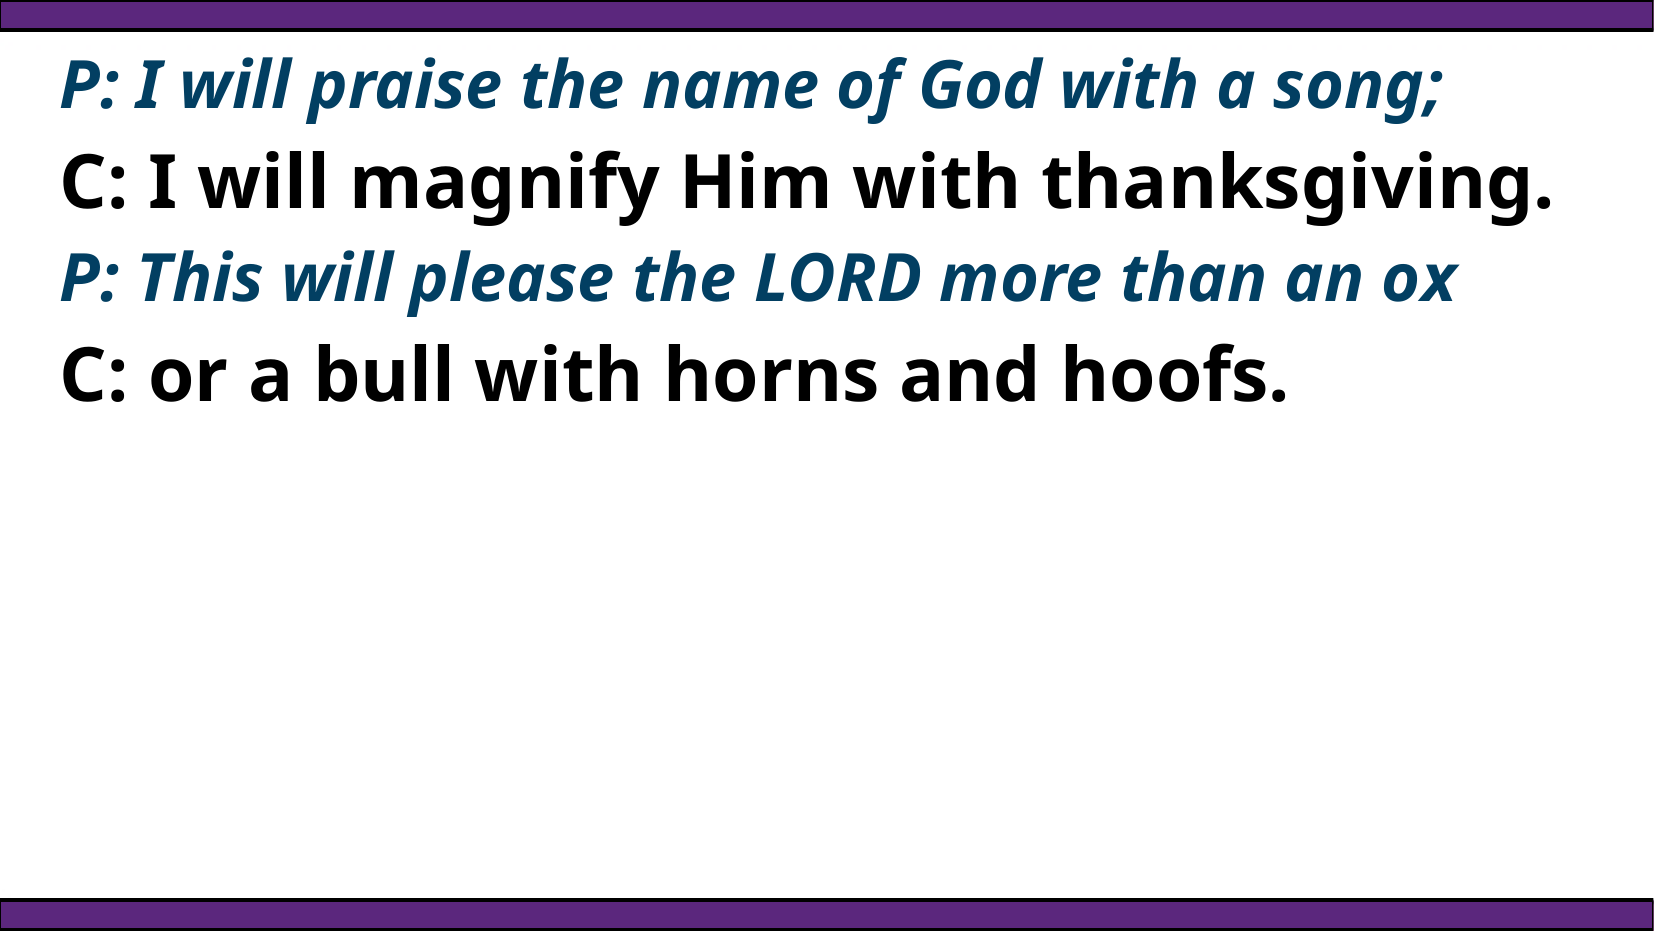

P: I will praise the name of God with a song;
C: I will magnify Him with thanksgiving.
P: This will please the Lord more than an ox
C: or a bull with horns and hoofs.